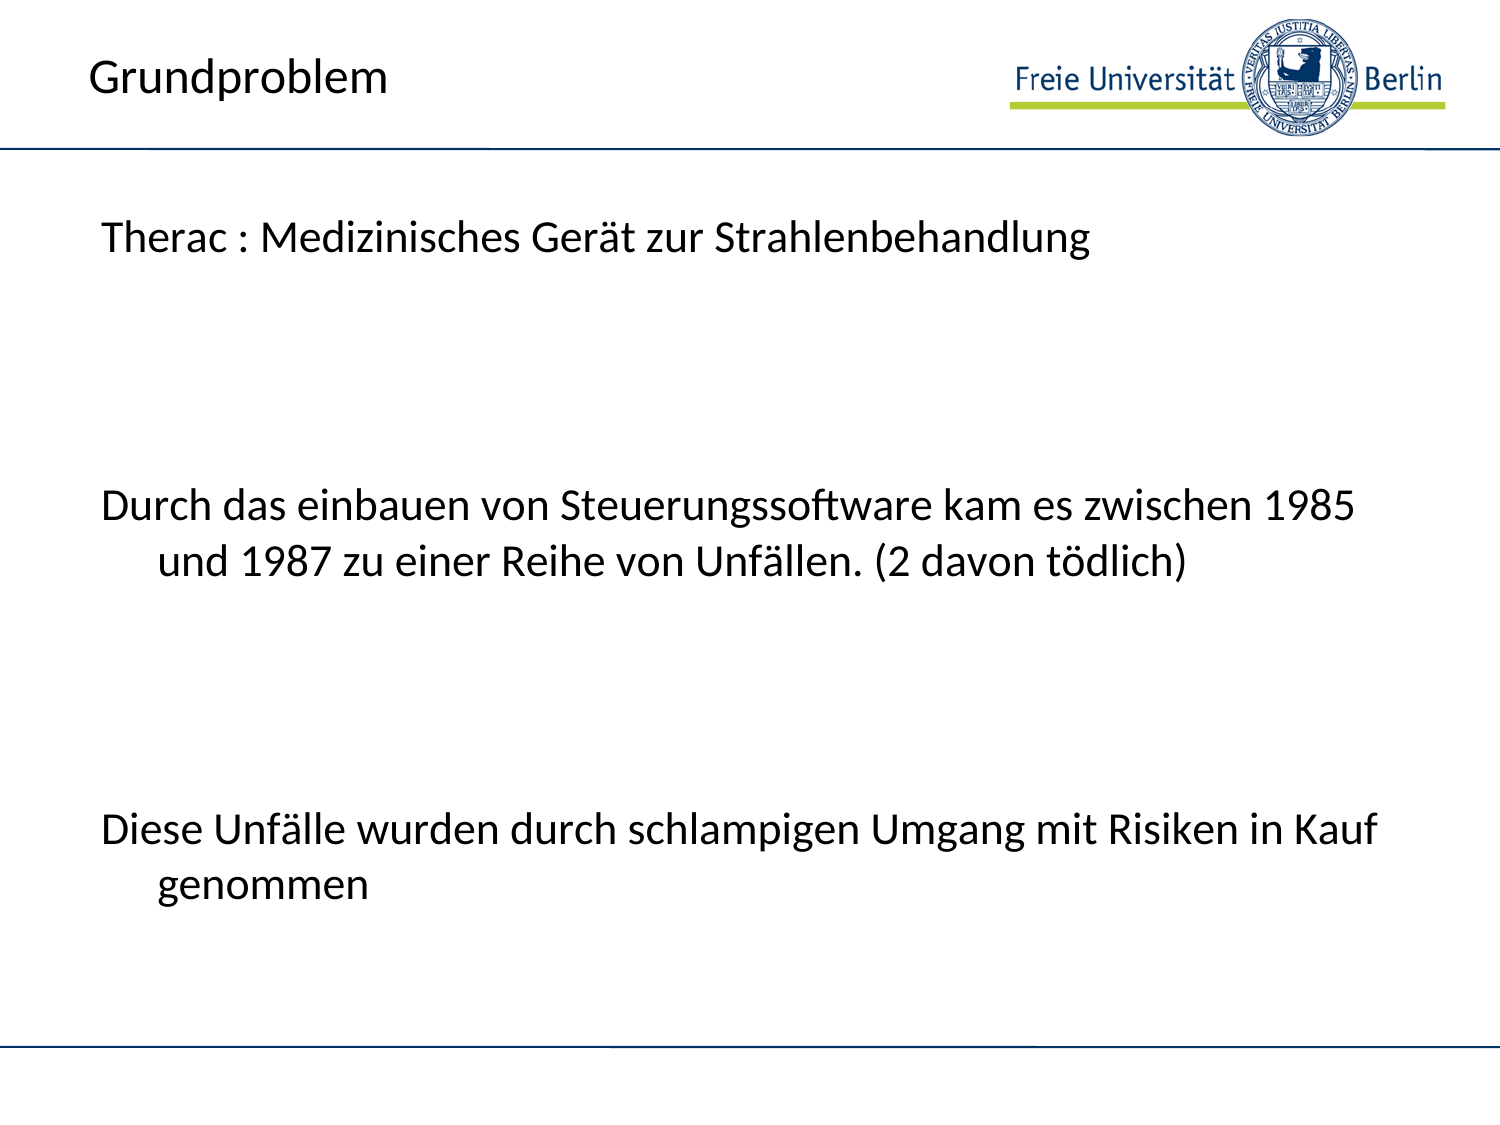

# Grundproblem
Therac : Medizinisches Gerät zur Strahlenbehandlung
Durch das einbauen von Steuerungssoftware kam es zwischen 1985 und 1987 zu einer Reihe von Unfällen. (2 davon tödlich)
Diese Unfälle wurden durch schlampigen Umgang mit Risiken in Kauf genommen